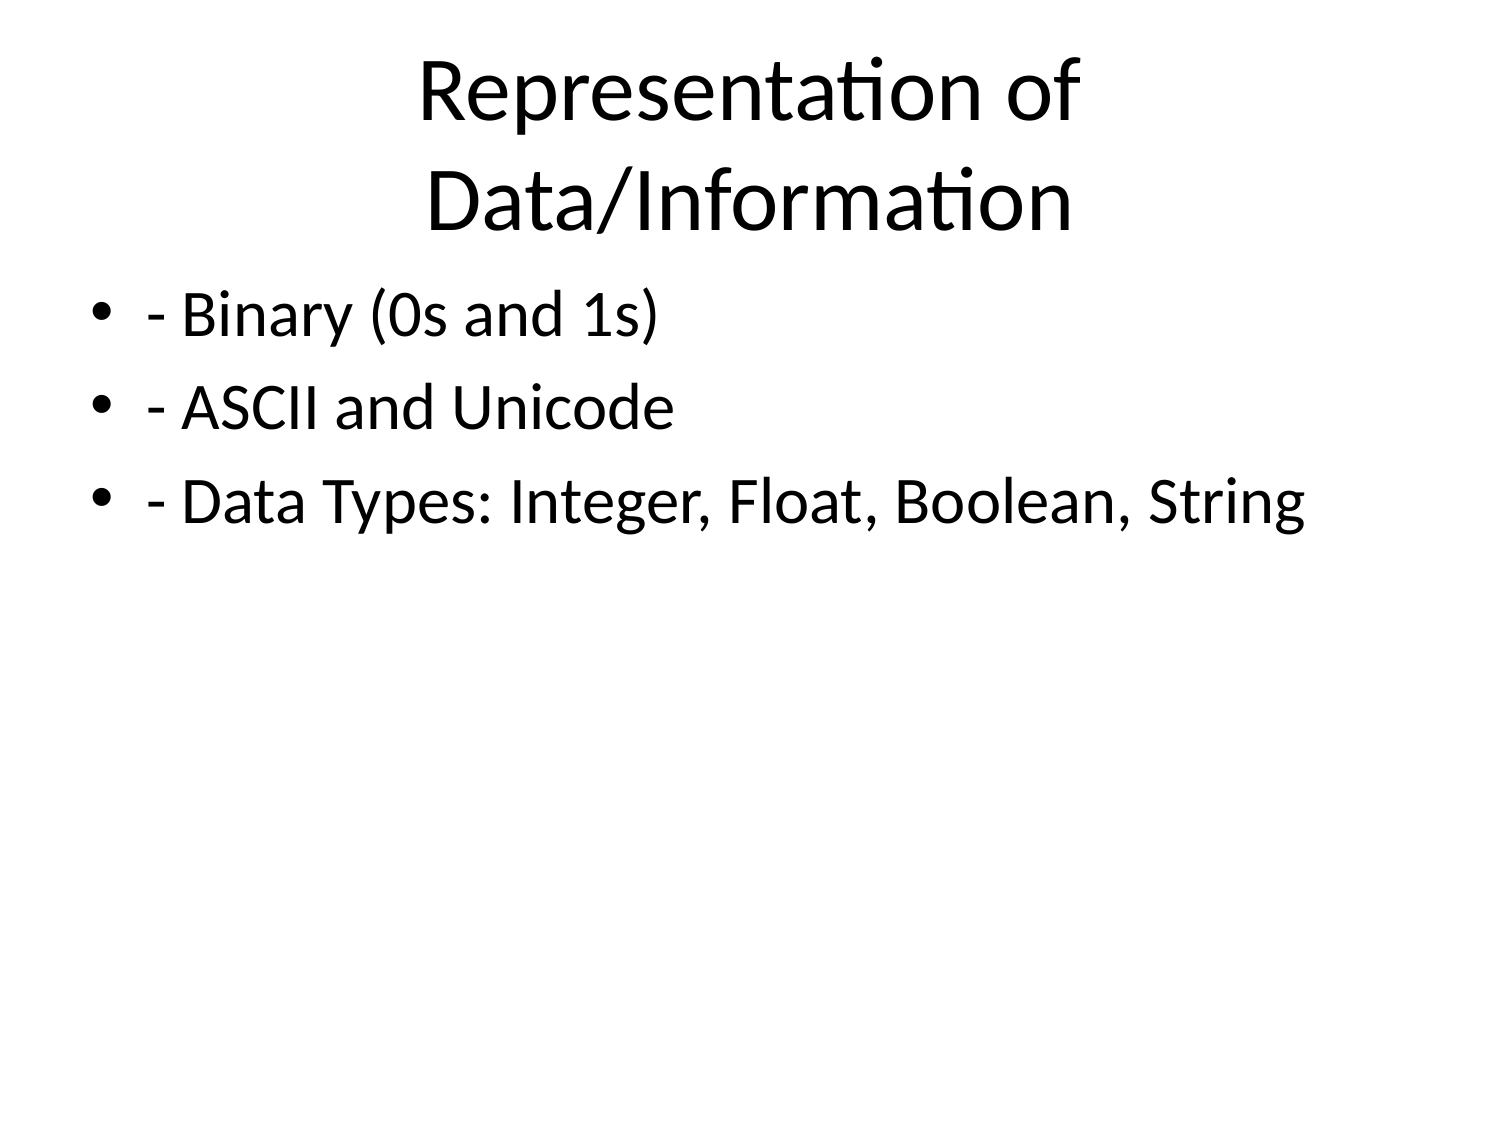

# Representation of Data/Information
- Binary (0s and 1s)
- ASCII and Unicode
- Data Types: Integer, Float, Boolean, String